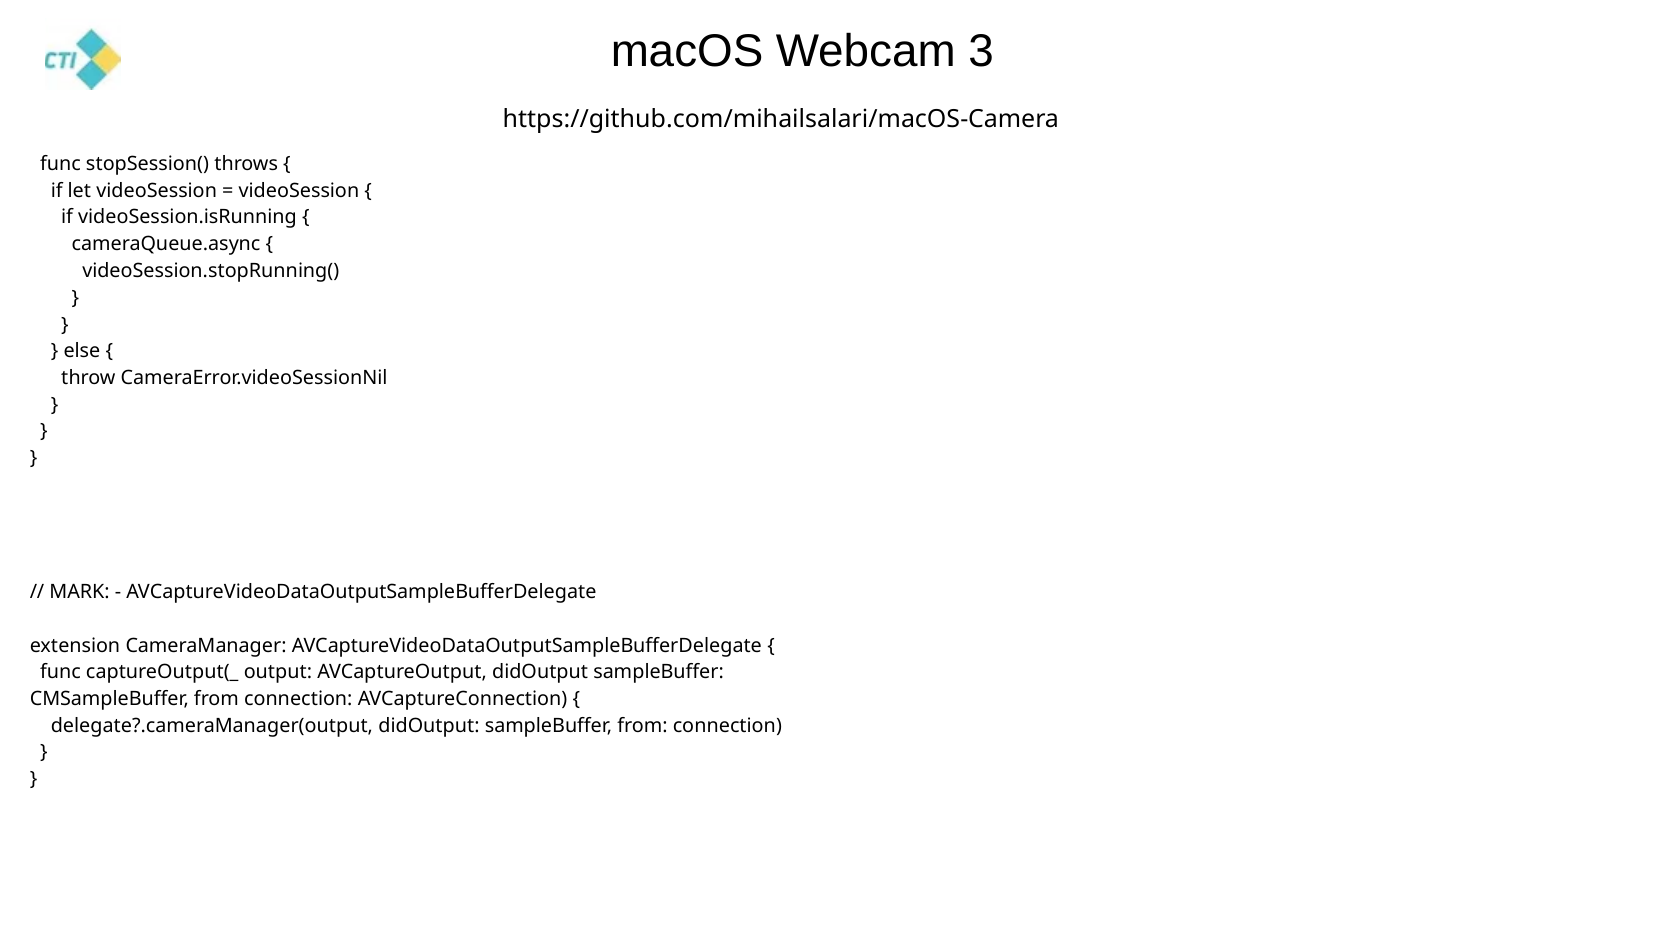

macOS Webcam 3
https://github.com/mihailsalari/macOS-Camera
 func stopSession() throws {
 if let videoSession = videoSession {
 if videoSession.isRunning {
 cameraQueue.async {
 videoSession.stopRunning()
 }
 }
 } else {
 throw CameraError.videoSessionNil
 }
 }
}
// MARK: - AVCaptureVideoDataOutputSampleBufferDelegate
extension CameraManager: AVCaptureVideoDataOutputSampleBufferDelegate {
 func captureOutput(_ output: AVCaptureOutput, didOutput sampleBuffer: CMSampleBuffer, from connection: AVCaptureConnection) {
 delegate?.cameraManager(output, didOutput: sampleBuffer, from: connection)
 }
}